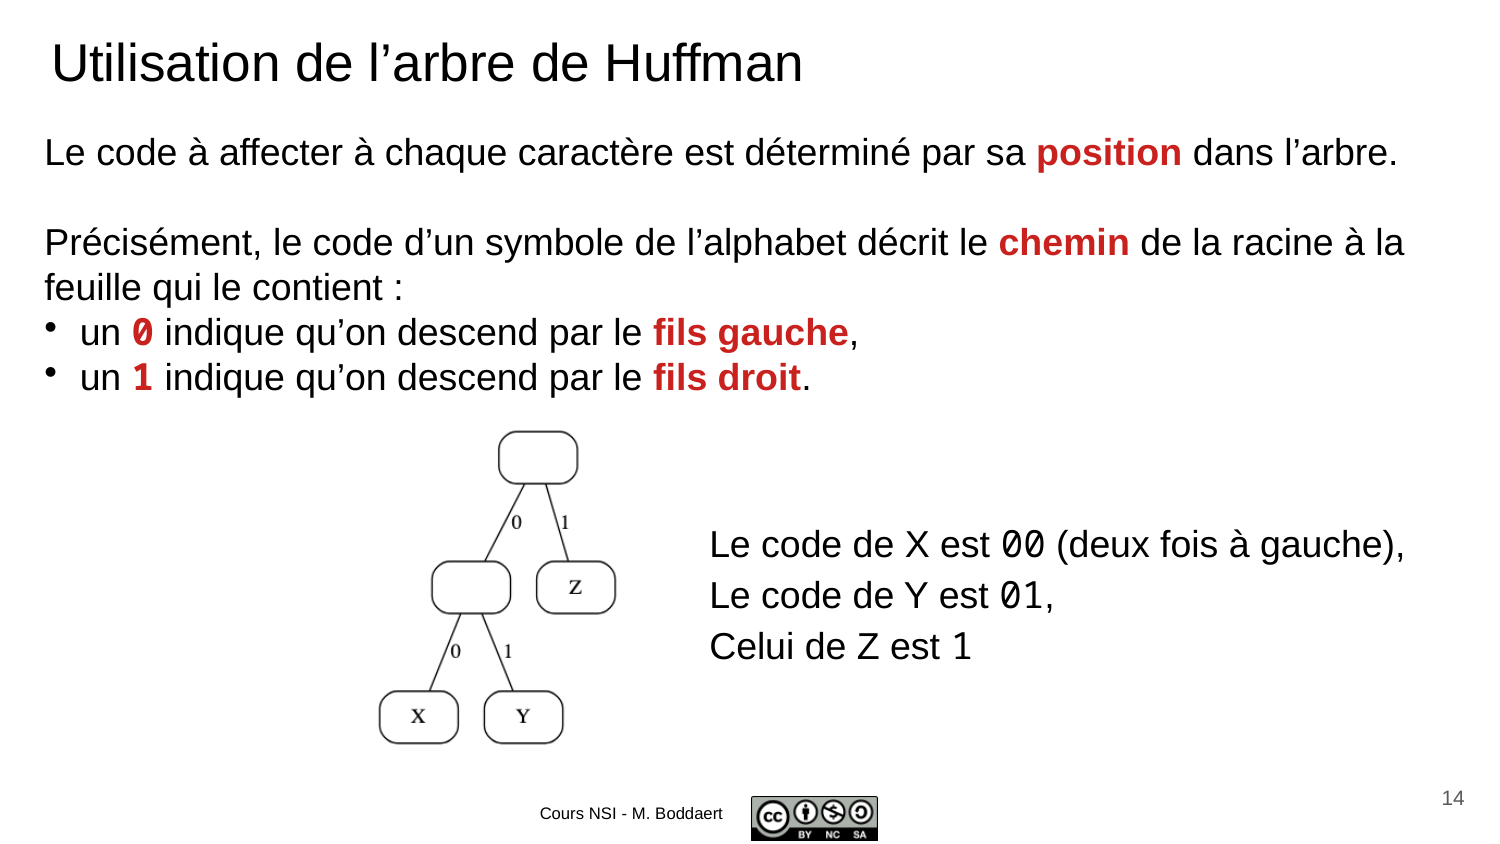

# Utilisation de l’arbre de Huffman
Le code à affecter à chaque caractère est déterminé par sa position dans l’arbre.
Précisément, le code d’un symbole de l’alphabet décrit le chemin de la racine à la feuille qui le contient :
un 0 indique qu’on descend par le fils gauche,
un 1 indique qu’on descend par le fils droit.
Le code de X est 00 (deux fois à gauche),
Le code de Y est 01,
Celui de Z est 1